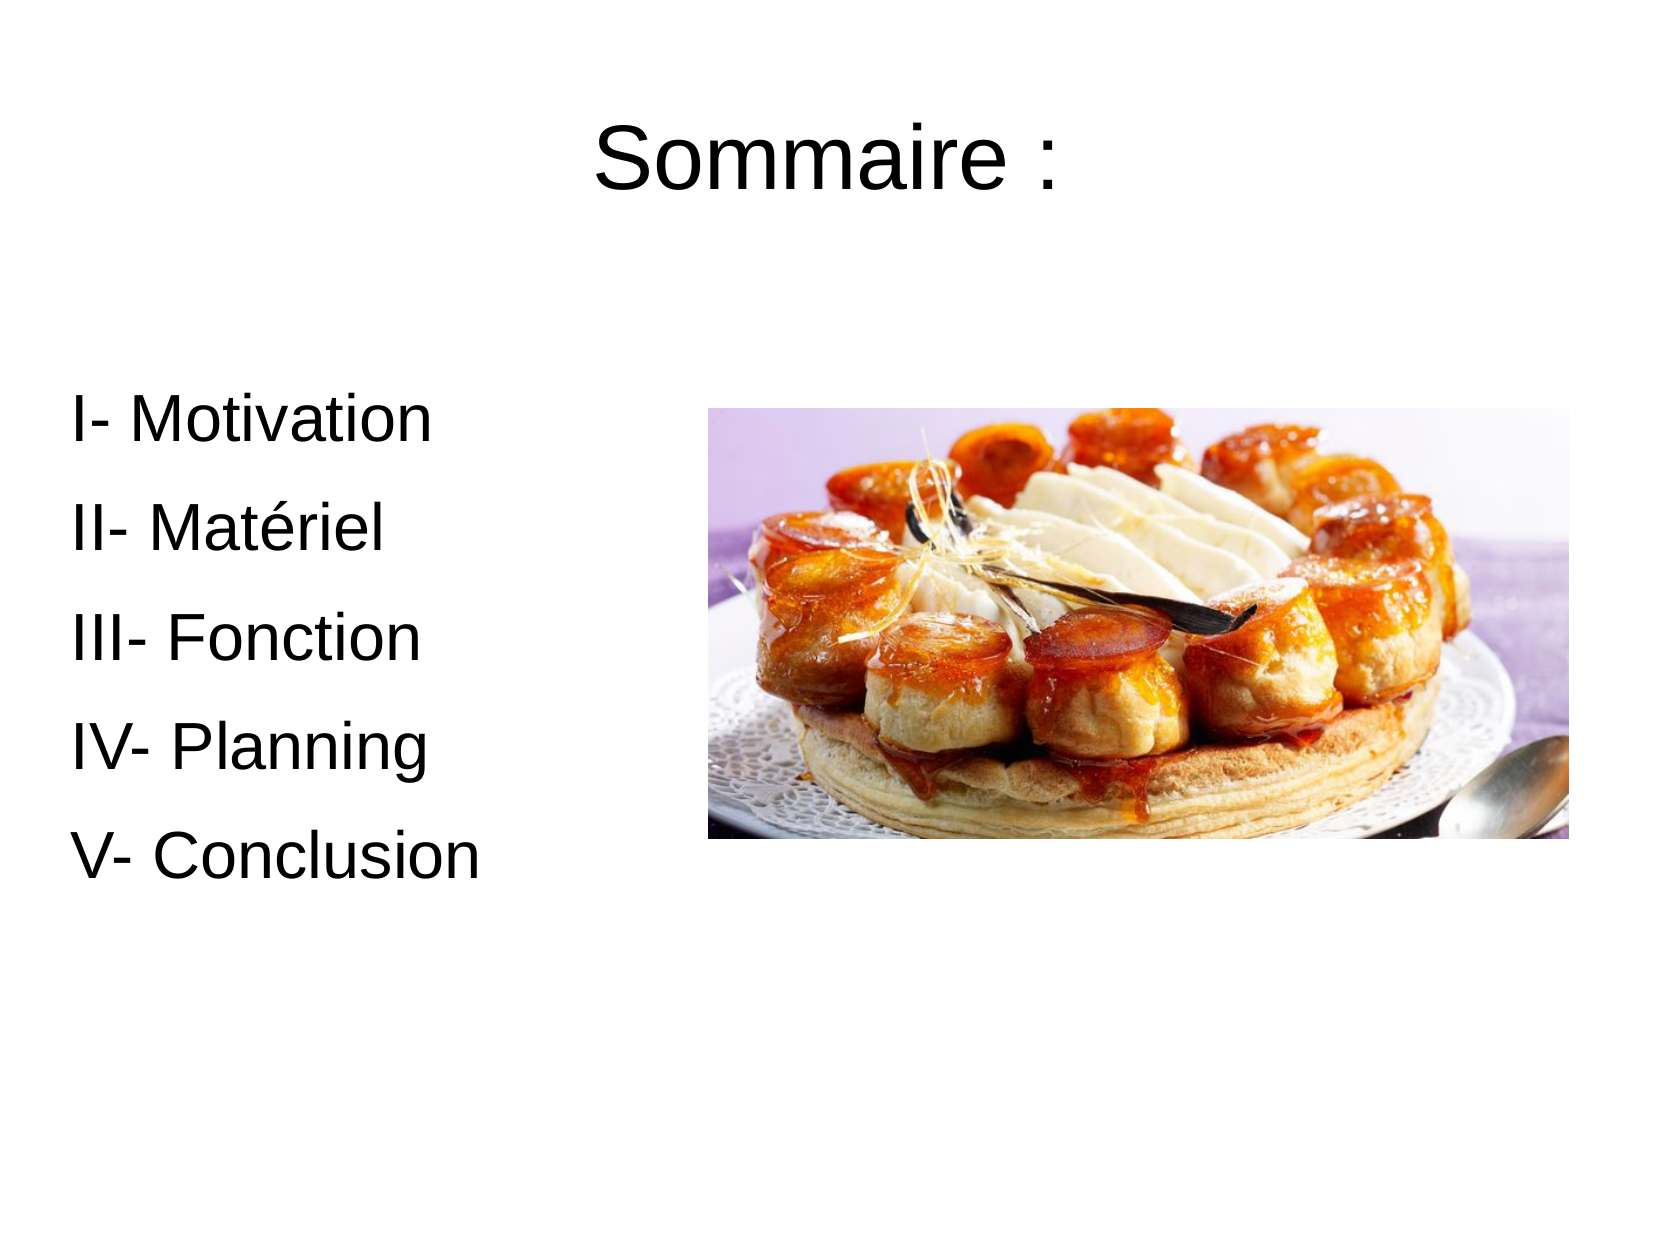

# Sommaire :
I- Motivation
II- Matériel
III- Fonction
IV- Planning
V- Conclusion